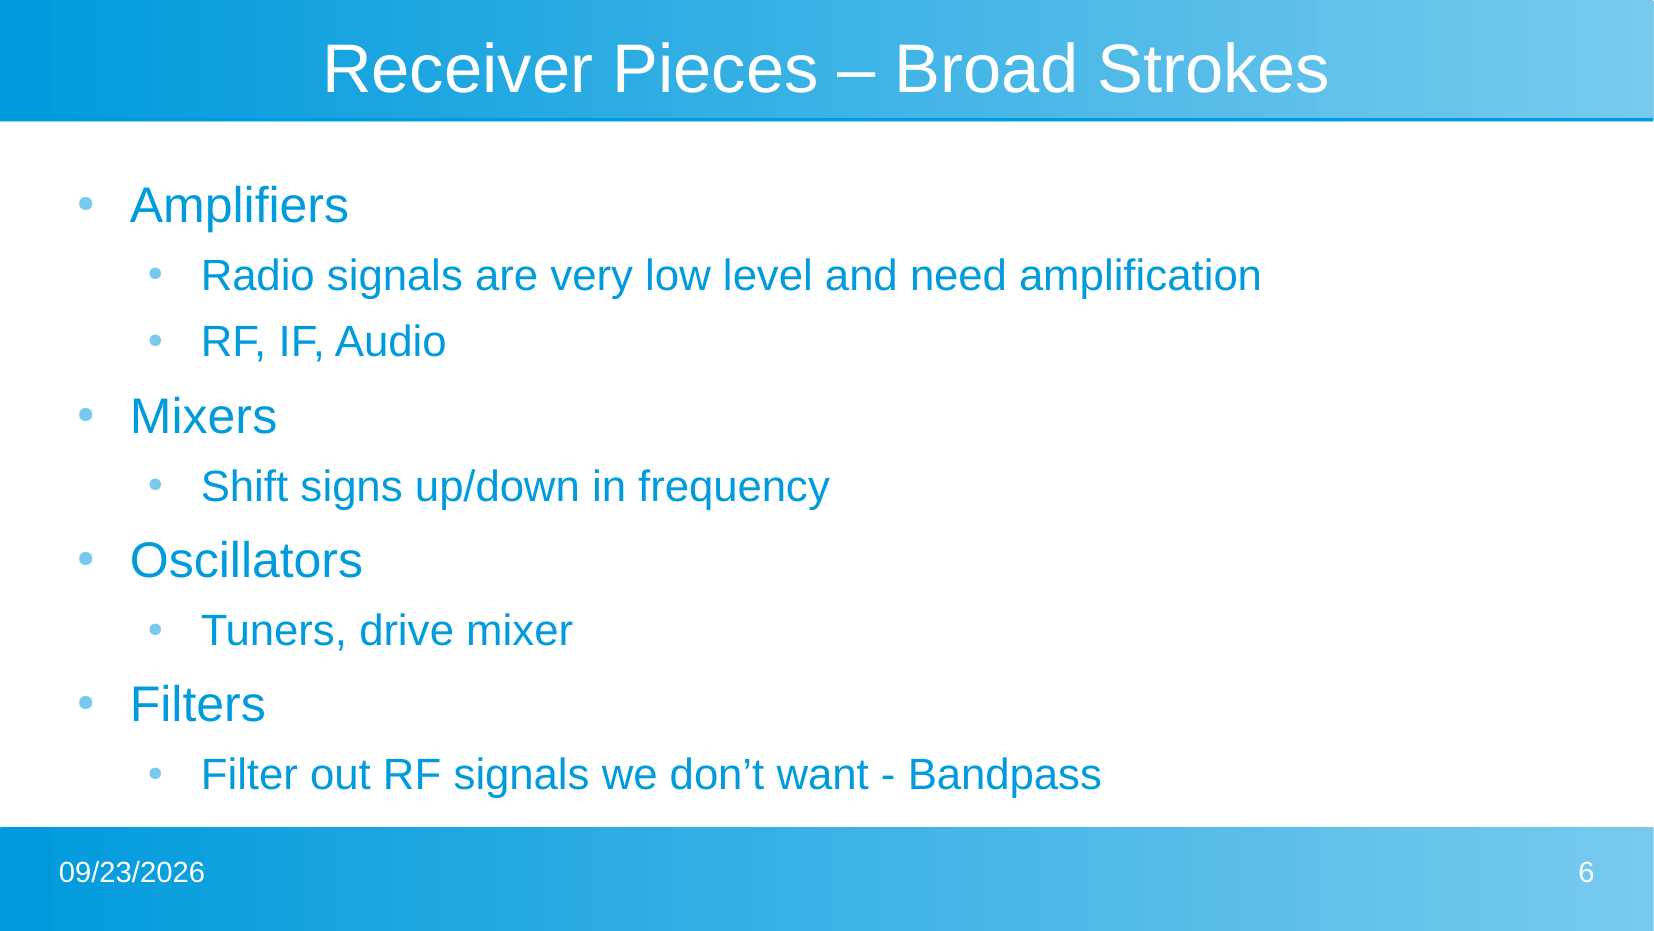

# Receiver Pieces – Broad Strokes
Amplifiers
Radio signals are very low level and need amplification
RF, IF, Audio
Mixers
Shift signs up/down in frequency
Oscillators
Tuners, drive mixer
Filters
Filter out RF signals we don’t want - Bandpass
6